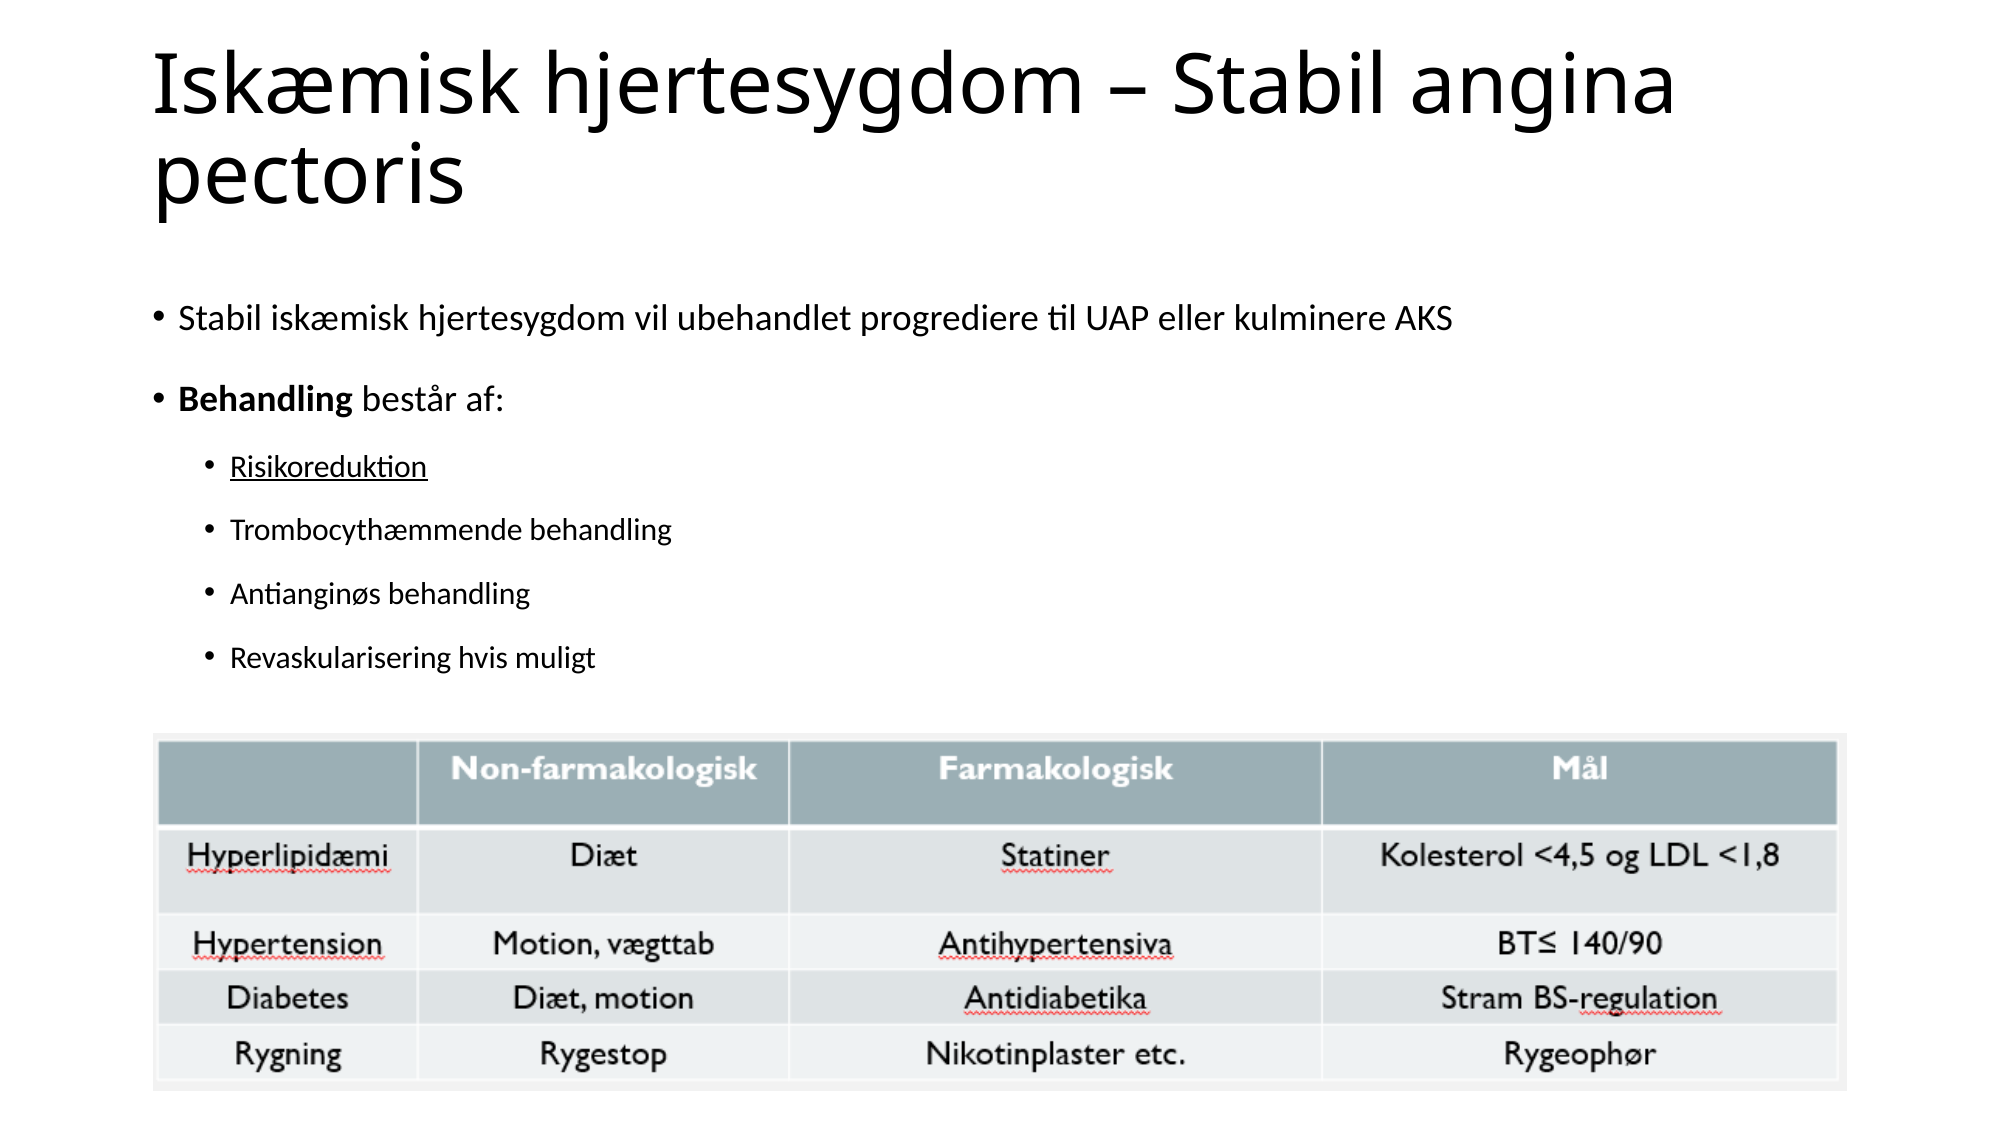

# Iskæmisk hjertesygdom – Stabil angina pectoris
Stabil iskæmisk hjertesygdom vil ubehandlet progrediere til UAP eller kulminere AKS
Behandling består af:
Risikoreduktion
Trombocythæmmende behandling
Antianginøs behandling
Revaskularisering hvis muligt